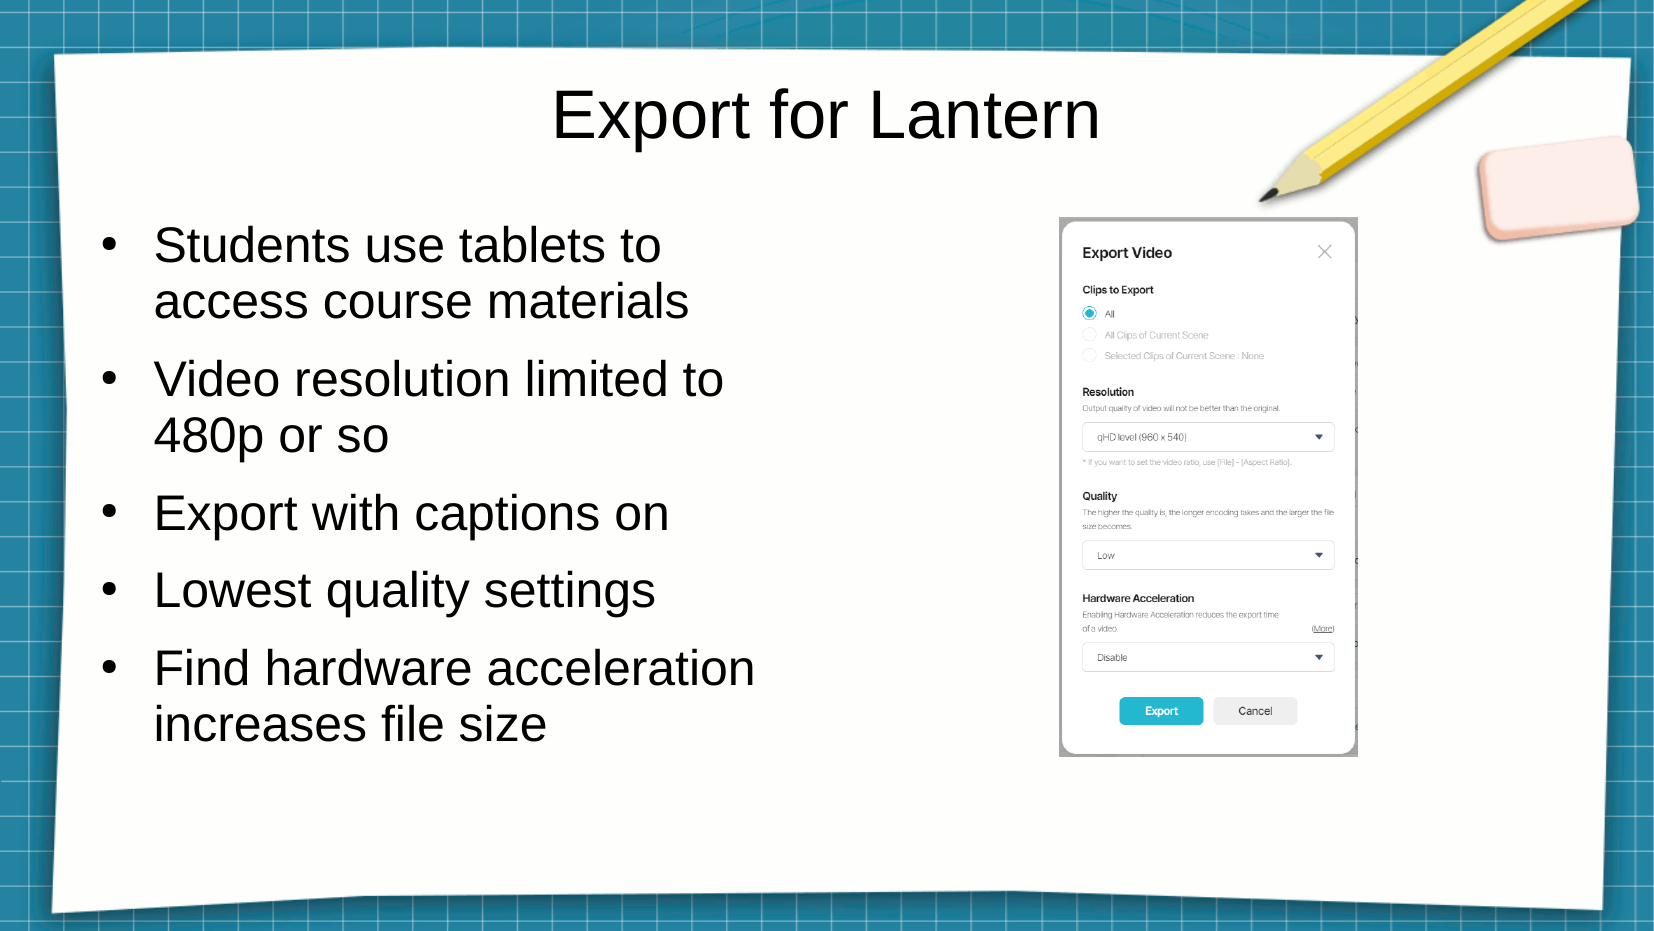

# Export for Lantern
Students use tablets to access course materials
Video resolution limited to 480p or so
Export with captions on
Lowest quality settings
Find hardware acceleration increases file size